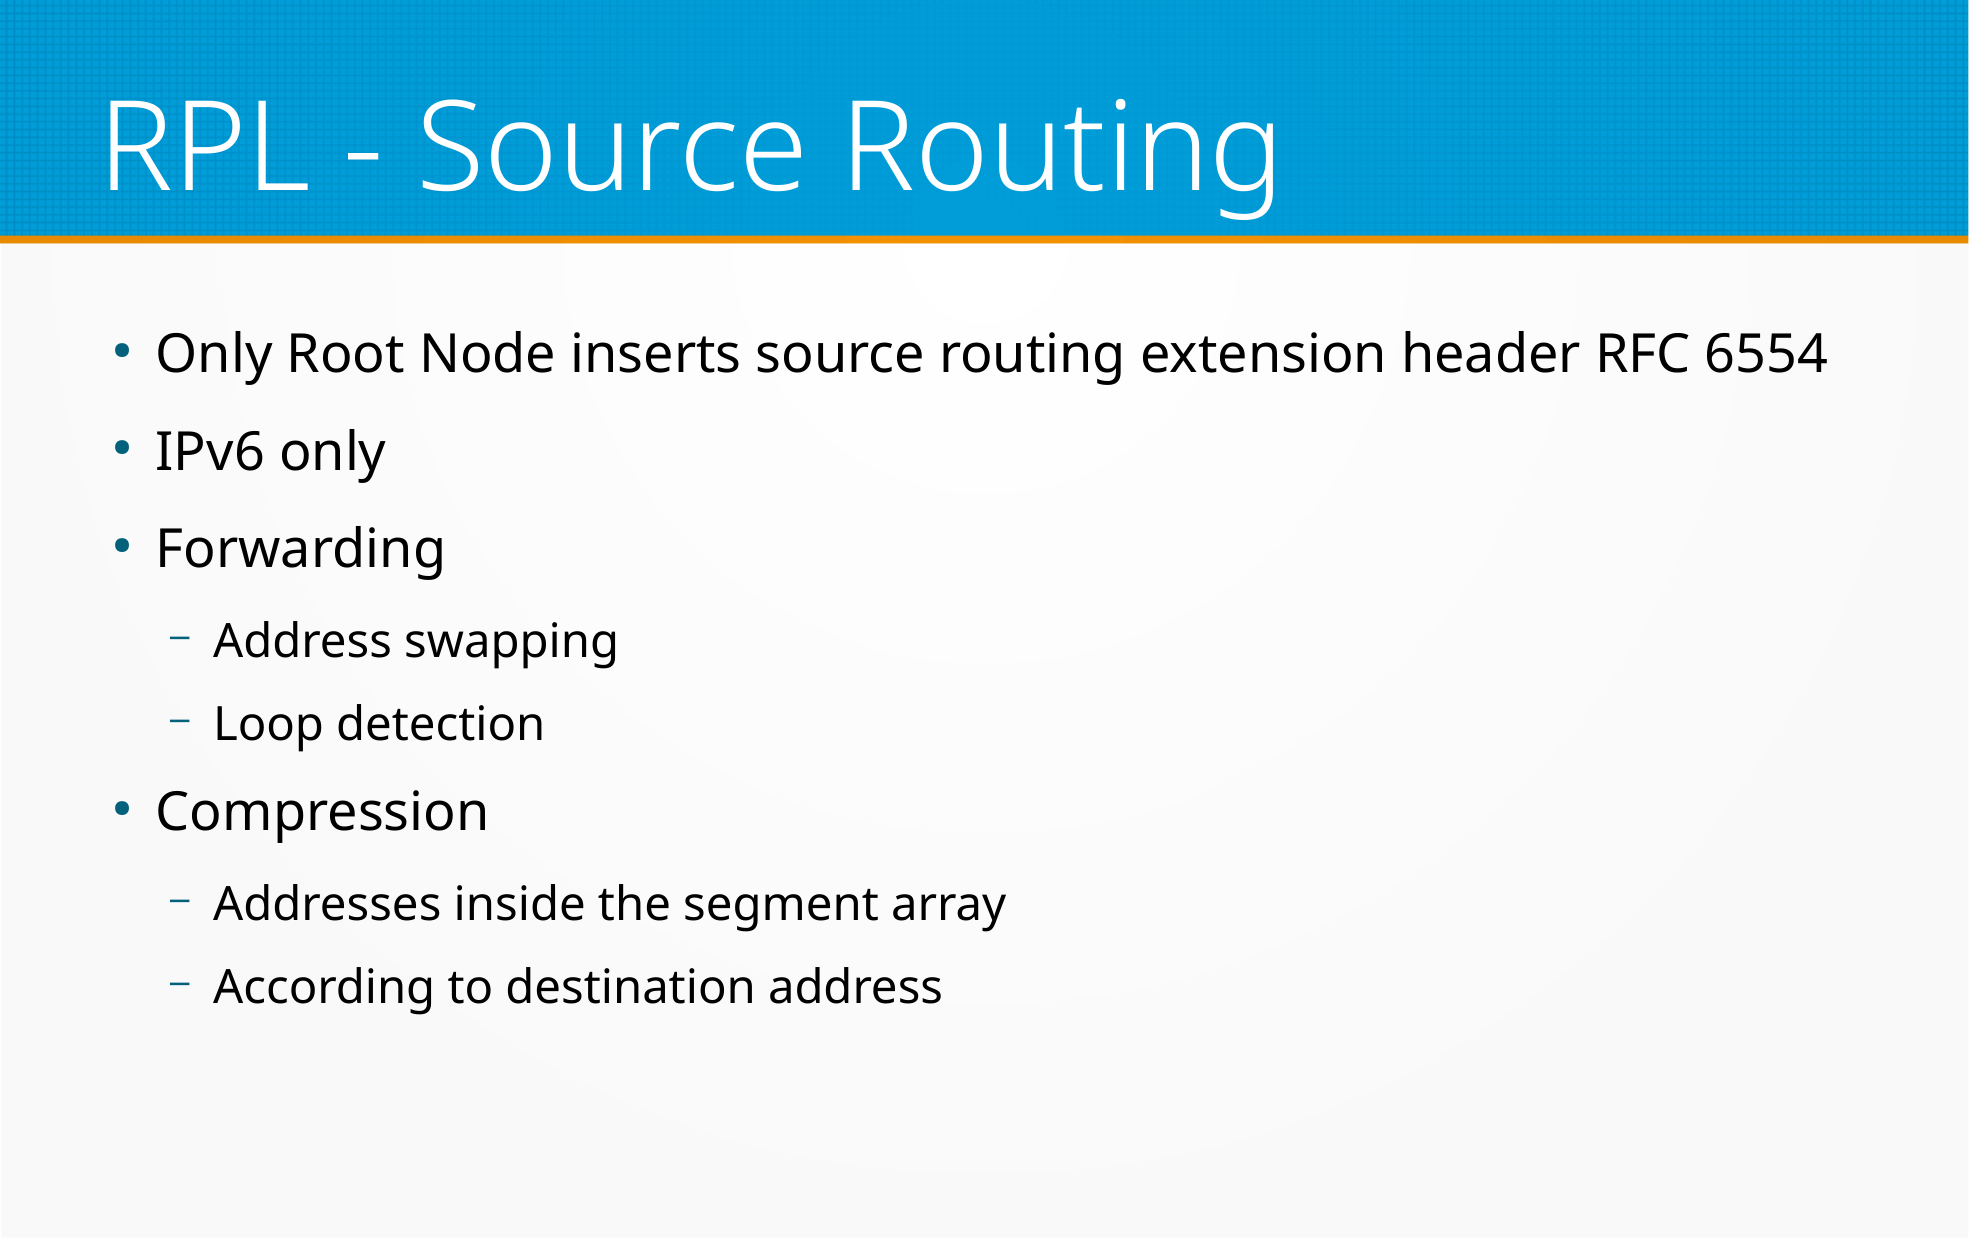

# RPL - Source Routing
Only Root Node inserts source routing extension header RFC 6554
IPv6 only
Forwarding
Address swapping
Loop detection
Compression
Addresses inside the segment array
According to destination address